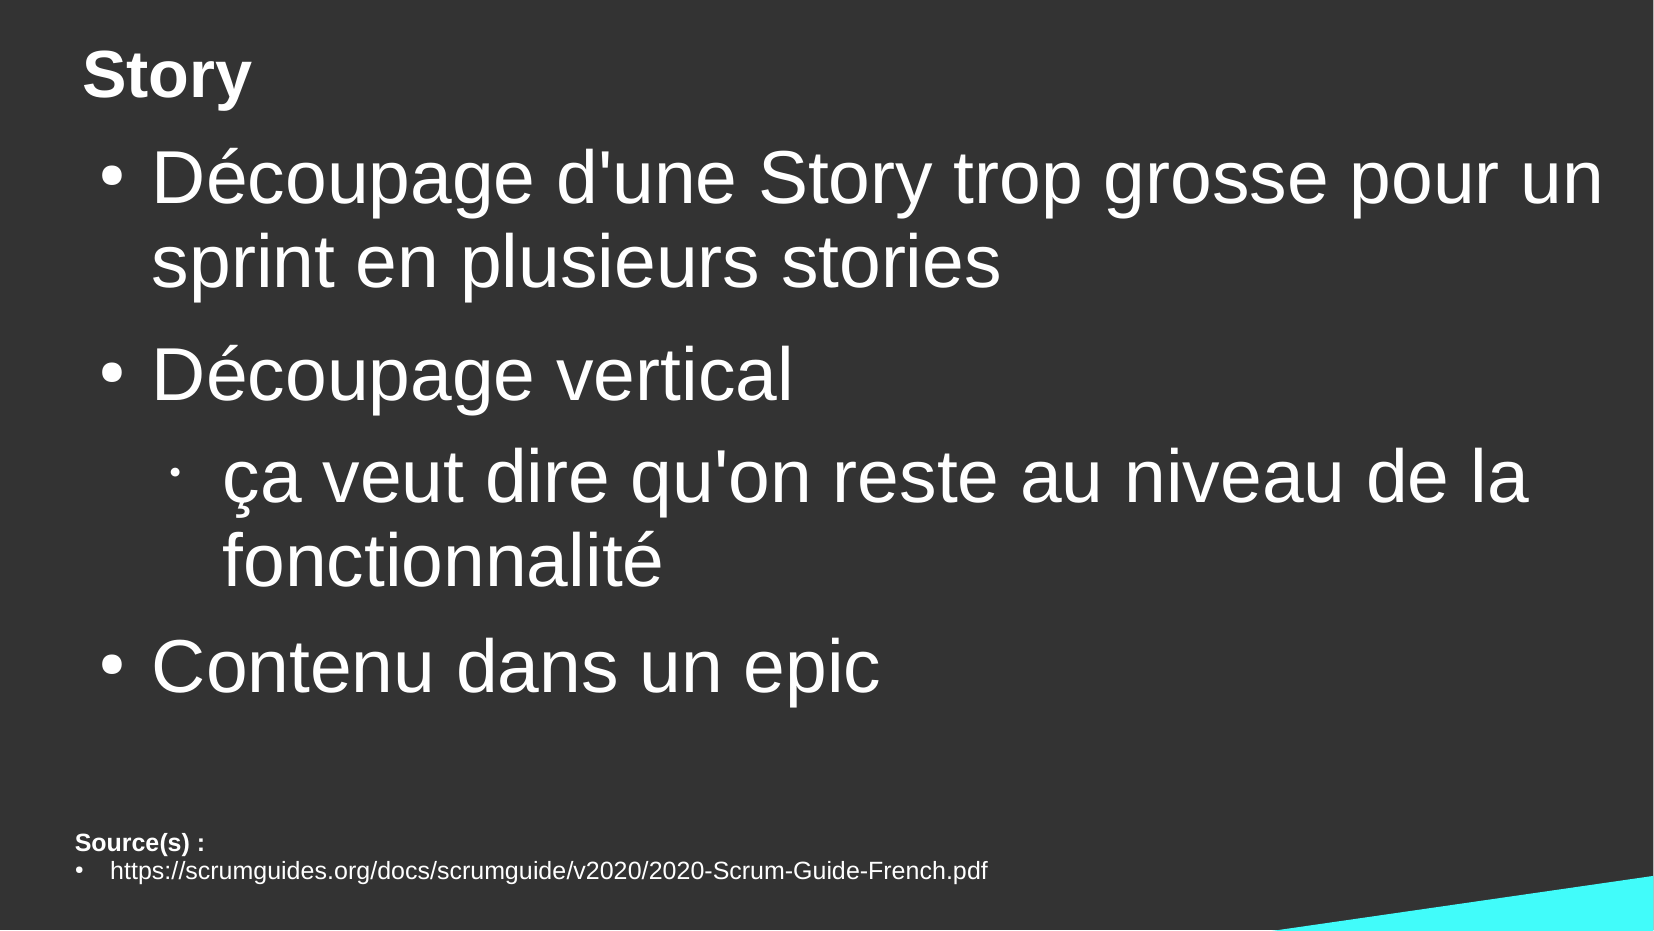

# Story
Découpage d'une Story trop grosse pour un sprint en plusieurs stories
Découpage vertical
ça veut dire qu'on reste au niveau de la fonctionnalité
Contenu dans un epic
Source(s) :
https://scrumguides.org/docs/scrumguide/v2020/2020-Scrum-Guide-French.pdf